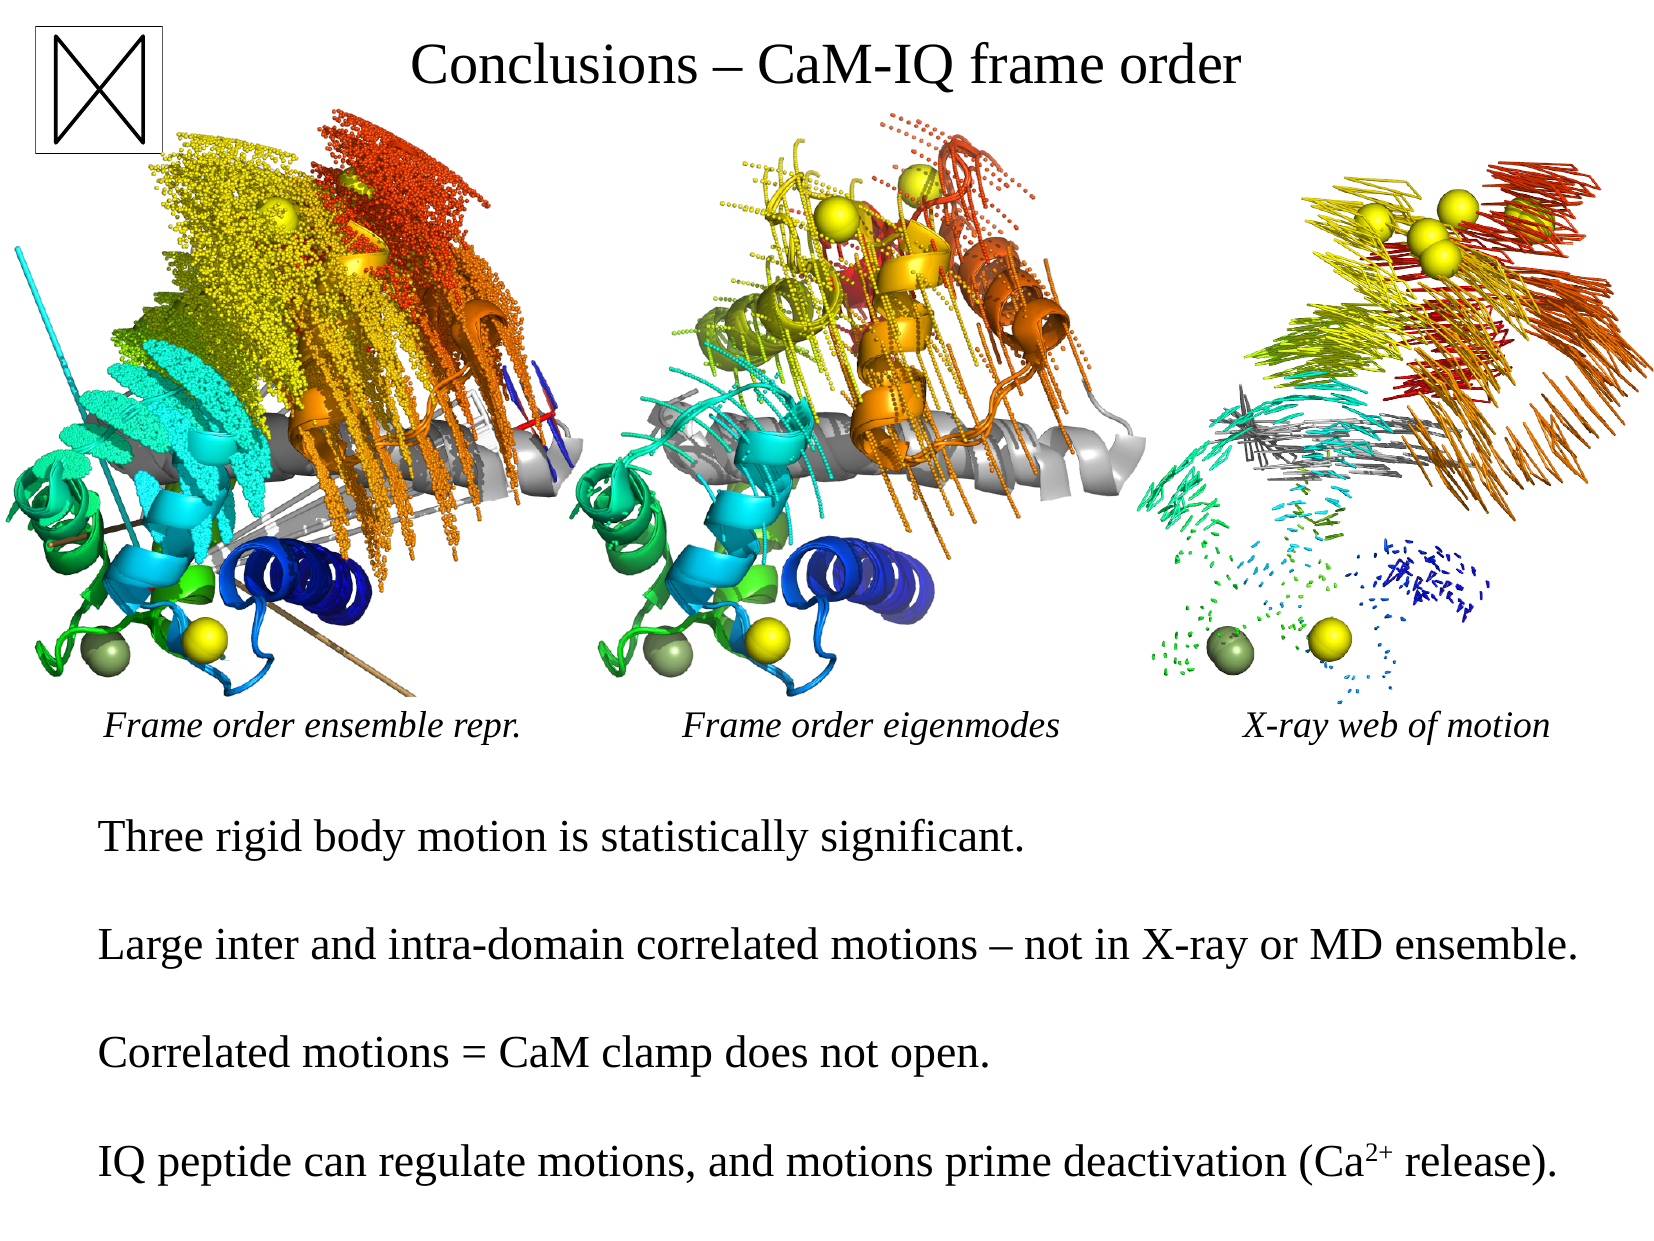

Conclusions – CaM-IQ frame order
Frame order ensemble repr.
Frame order eigenmodes
X-ray web of motion
Three rigid body motion is statistically significant.
Large inter and intra-domain correlated motions – not in X-ray or MD ensemble.
Correlated motions = CaM clamp does not open.
IQ peptide can regulate motions, and motions prime deactivation (Ca2+ release).